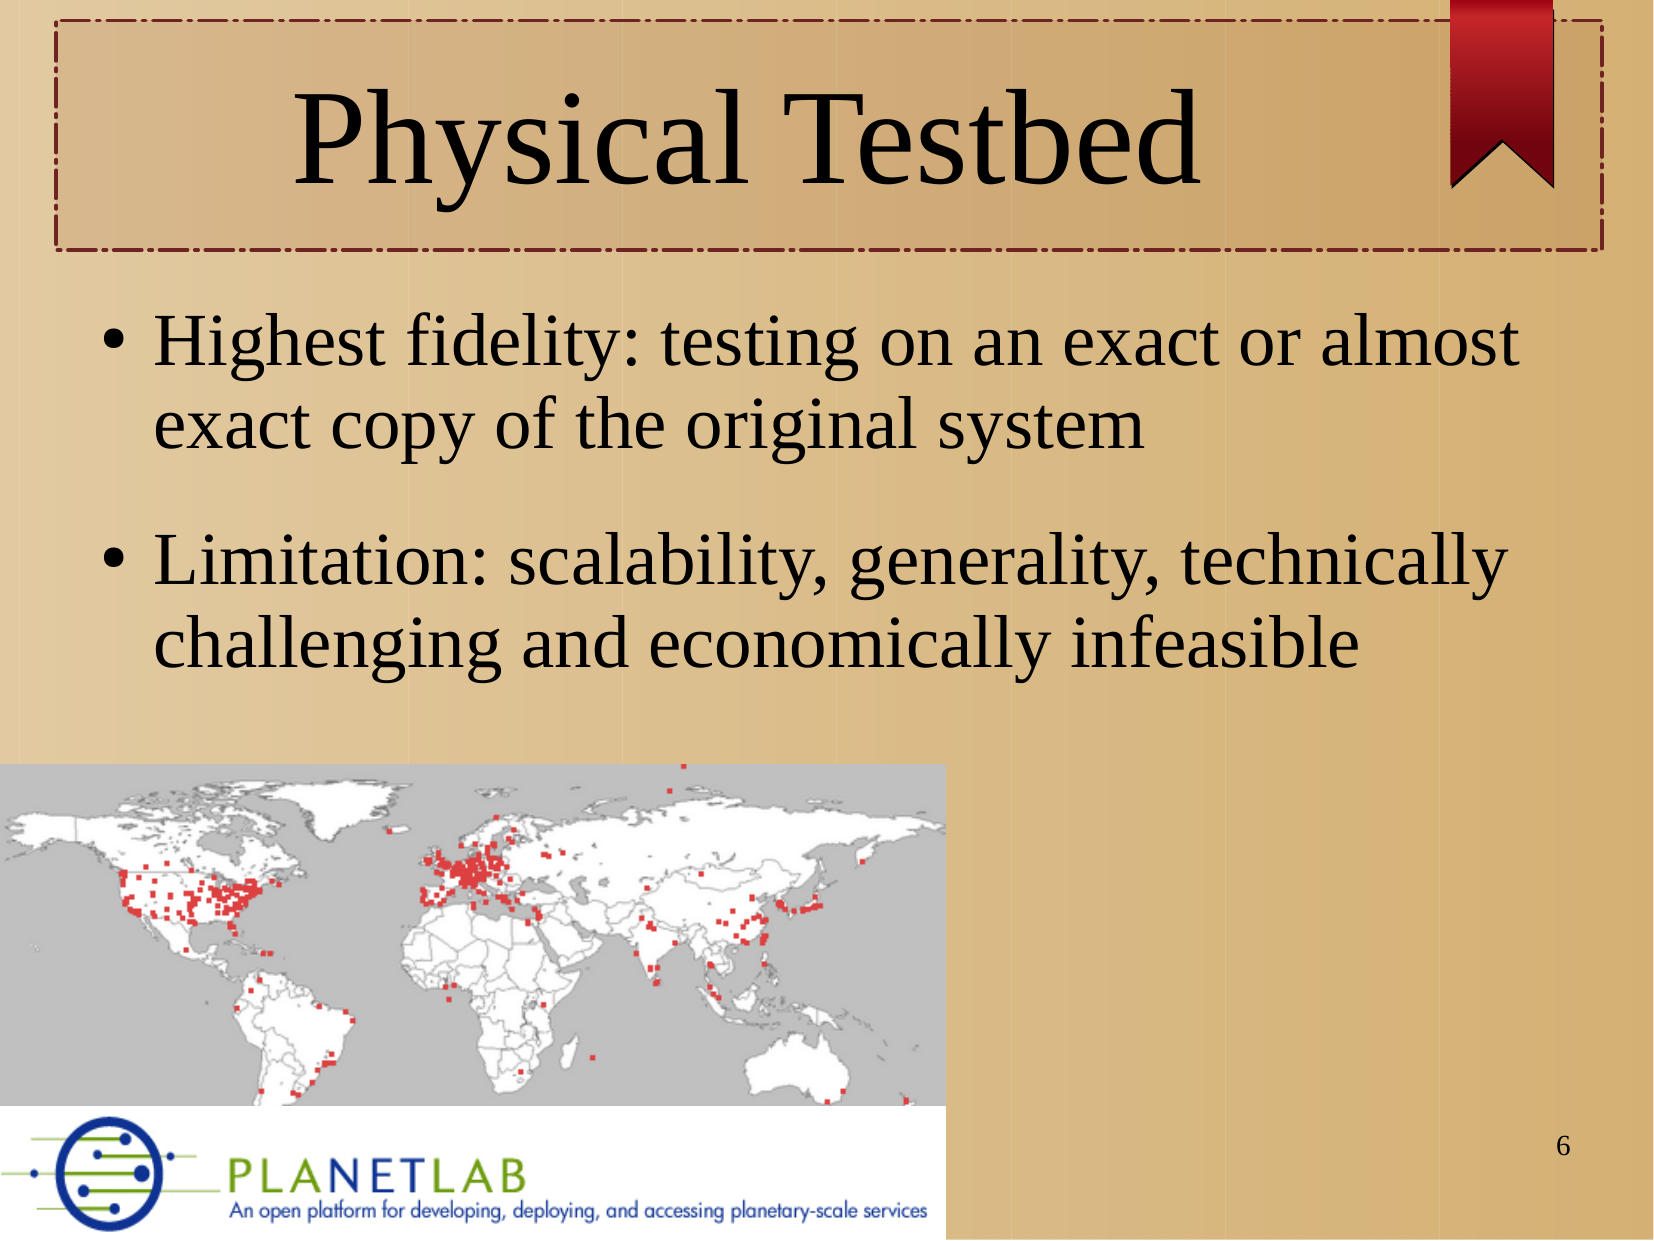

# Physical Testbed
Highest fidelity: testing on an exact or almost exact copy of the original system
Limitation: scalability, generality, technically challenging and economically infeasible
6